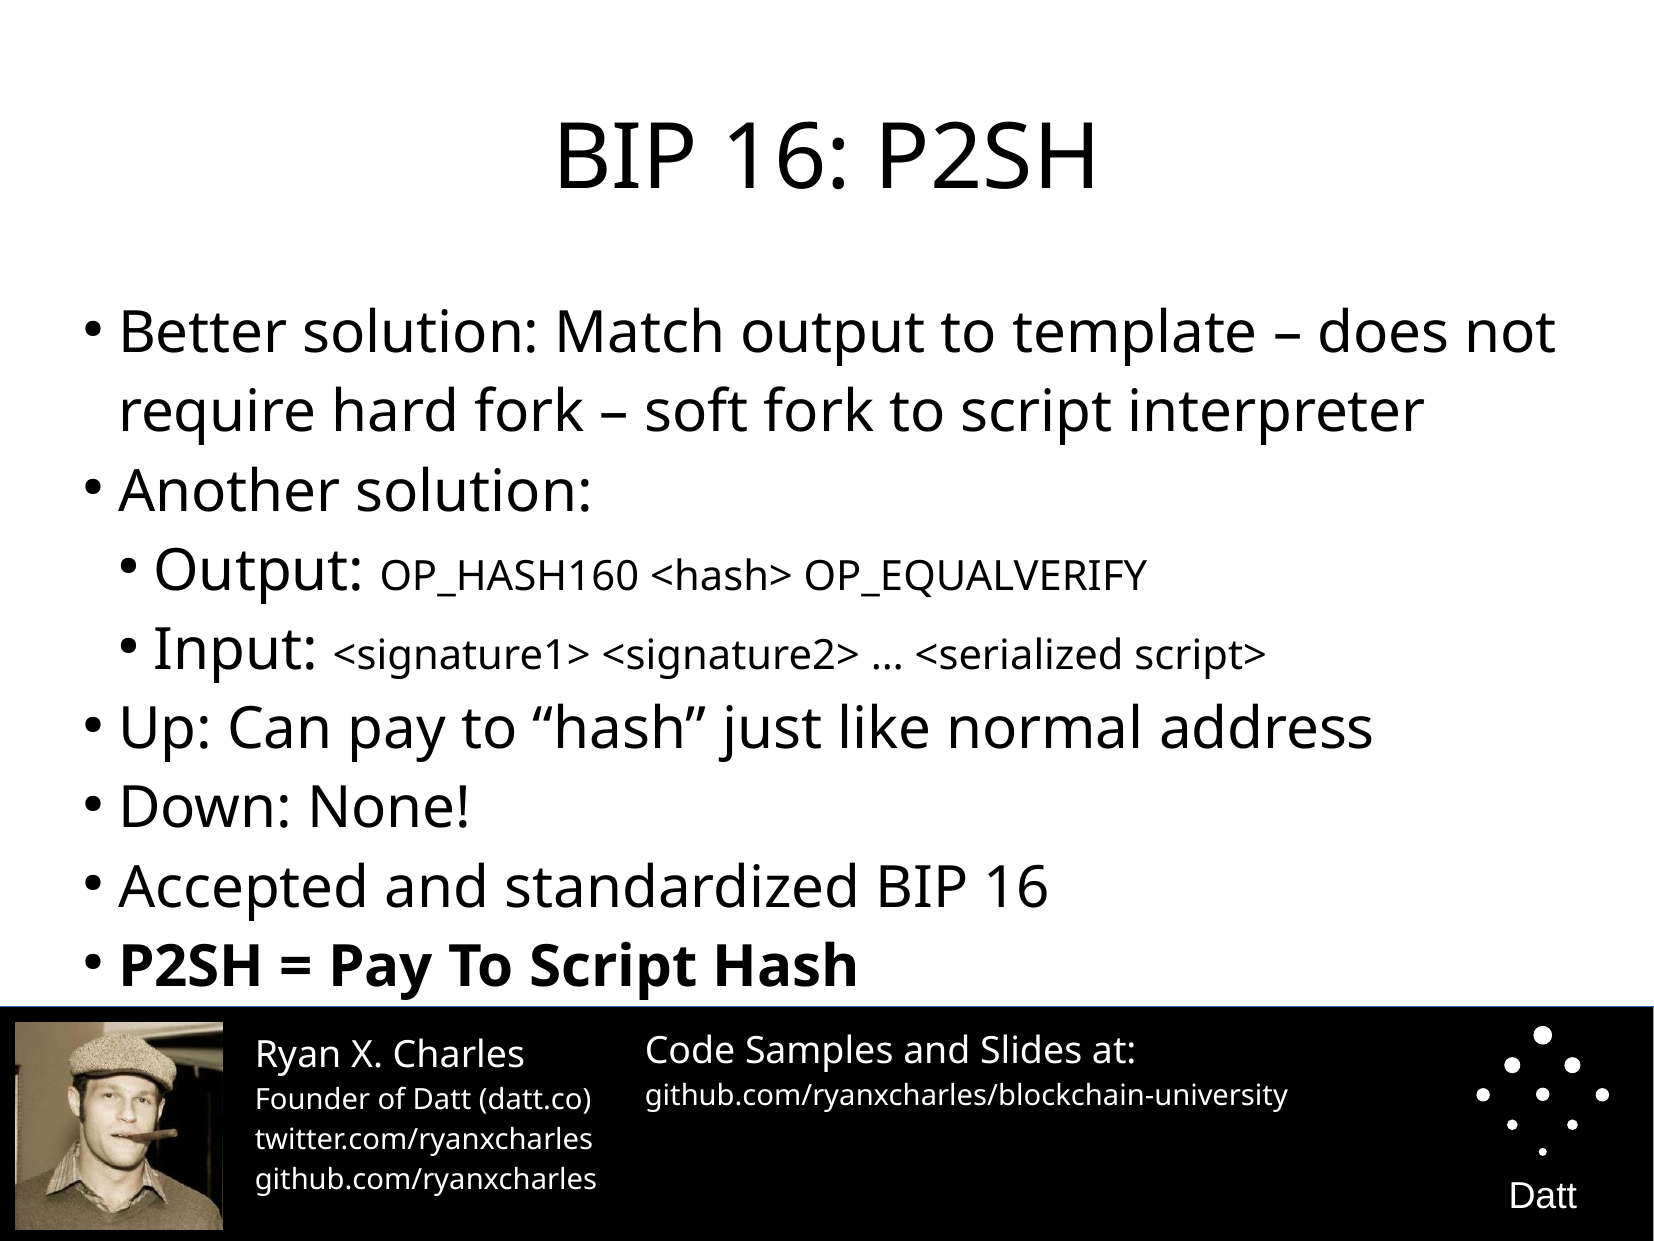

BIP 16: P2SH
# Better solution: Match output to template – does not require hard fork – soft fork to script interpreter
Another solution:
Output: OP_HASH160 <hash> OP_EQUALVERIFY
Input: <signature1> <signature2> … <serialized script>
Up: Can pay to “hash” just like normal address
Down: None!
Accepted and standardized BIP 16
P2SH = Pay To Script Hash
Code Samples and Slides at:
github.com/ryanxcharles/blockchain-university
Ryan X. Charles
Founder of Datt (datt.co)
twitter.com/ryanxcharles
github.com/ryanxcharles
Datt